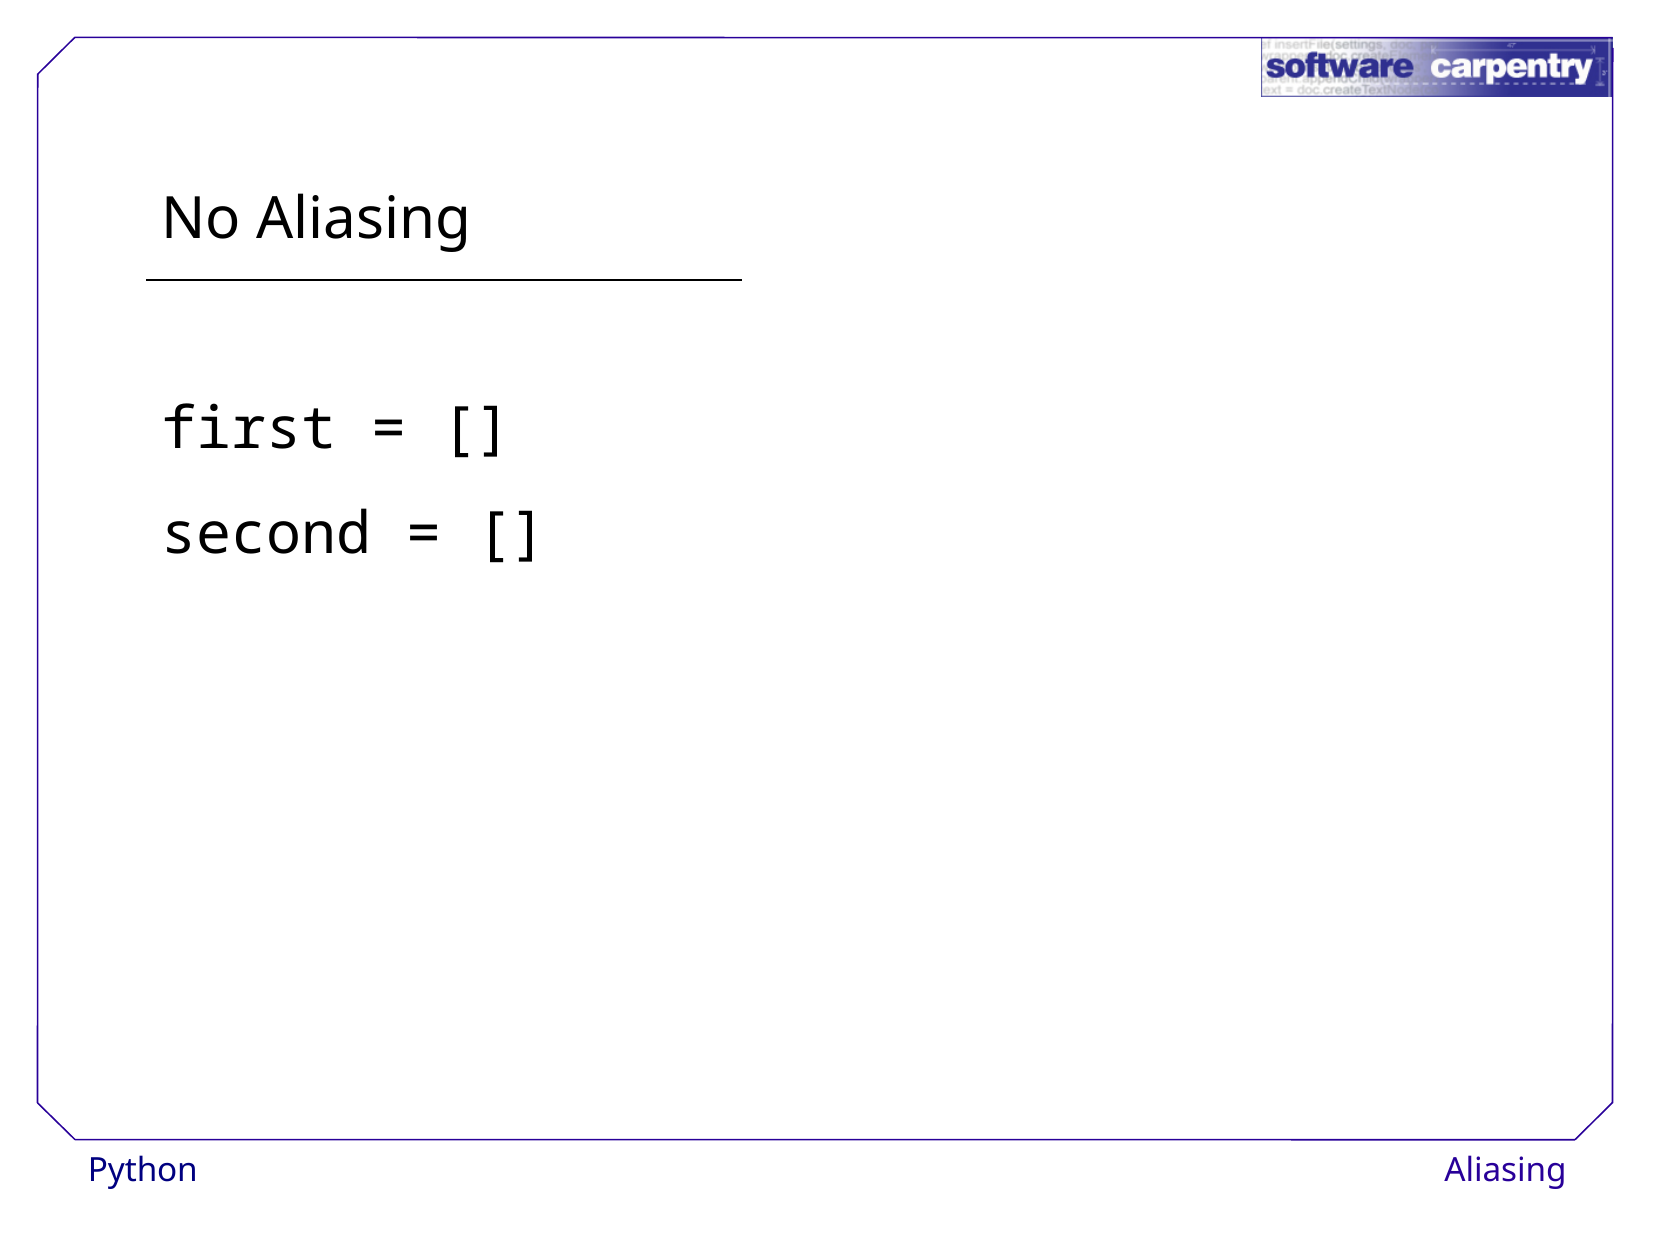

No Aliasing
first = []
second = []